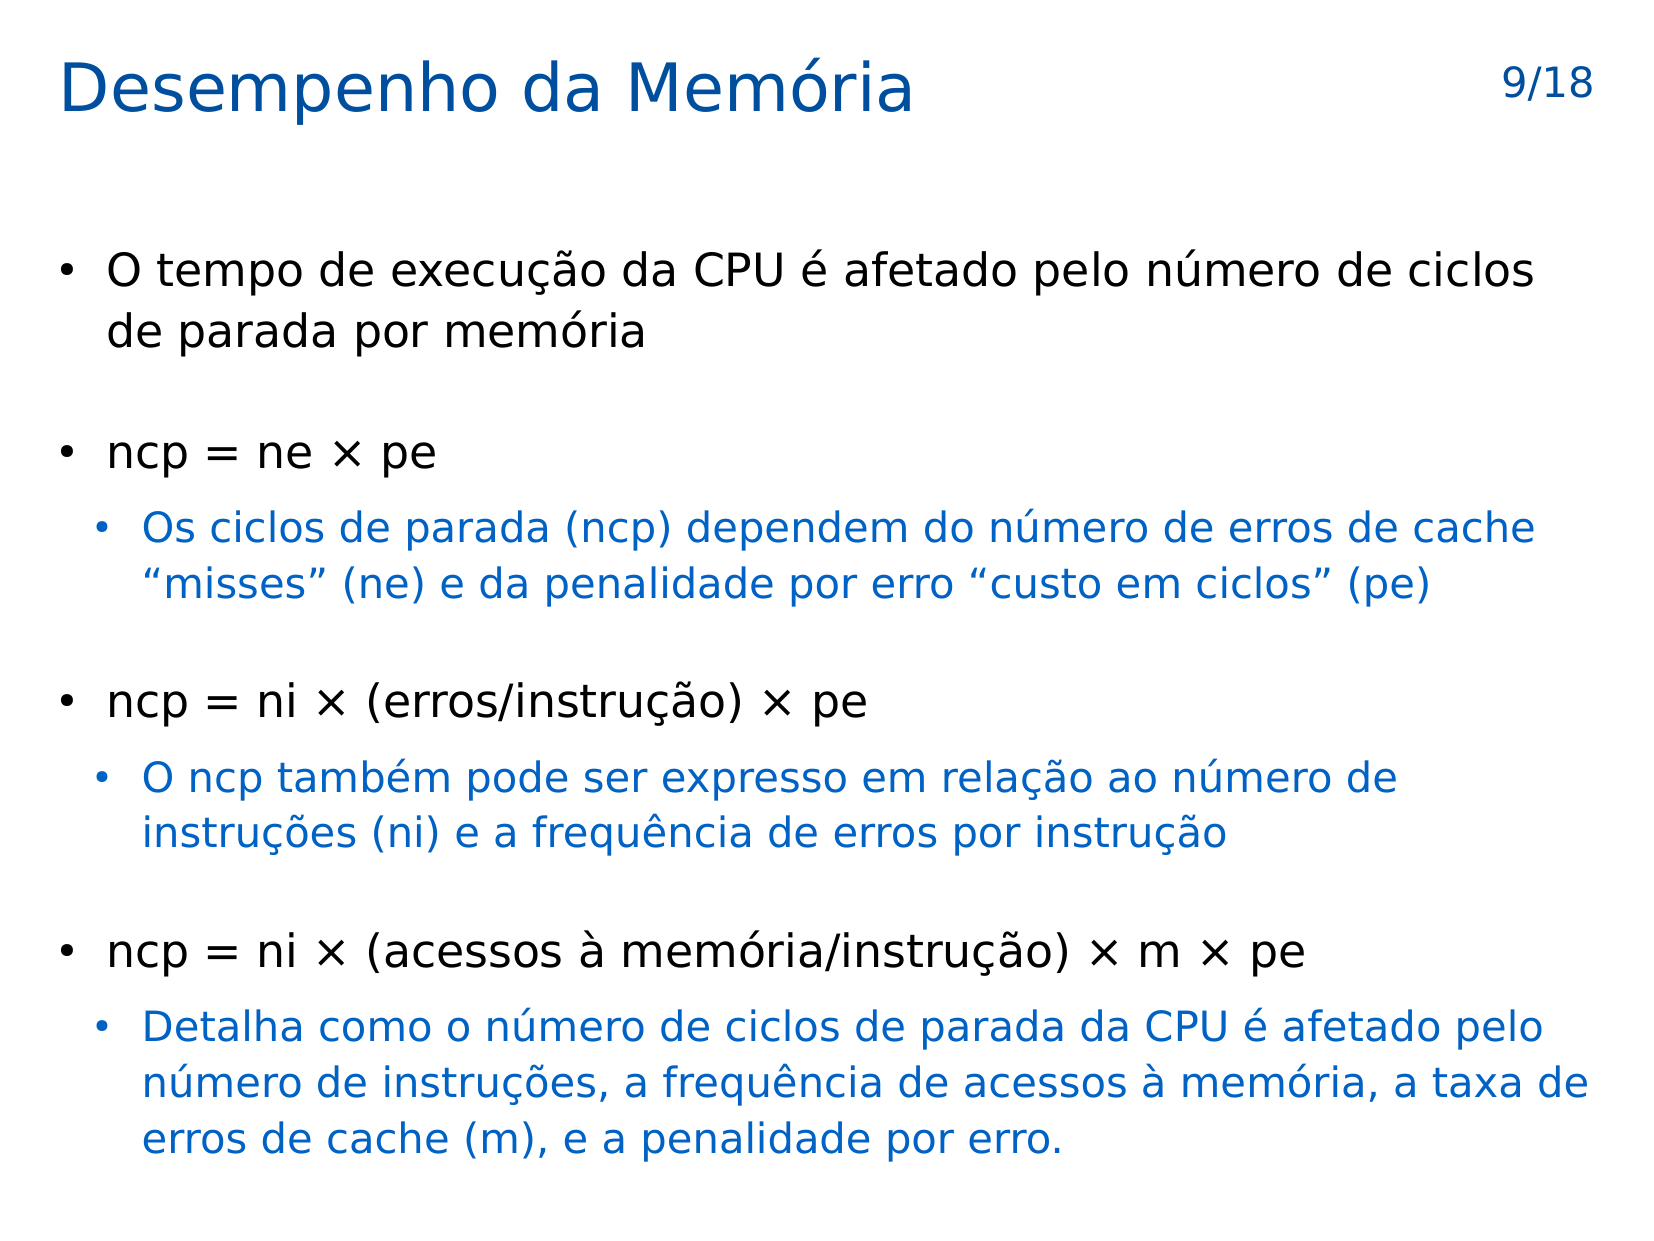

# Desempenho da Memória
9
O tempo de execução da CPU é afetado pelo número de ciclos de parada por memória
ncp = ne × pe
Os ciclos de parada (ncp) dependem do número de erros de cache “misses” (ne) e da penalidade por erro “custo em ciclos” (pe)
ncp = ni × (erros/instrução) × pe
O ncp também pode ser expresso em relação ao número de instruções (ni) e a frequência de erros por instrução
ncp = ni × (acessos à memória/instrução) × m × pe
Detalha como o número de ciclos de parada da CPU é afetado pelo número de instruções, a frequência de acessos à memória, a taxa de erros de cache (m), e a penalidade por erro.